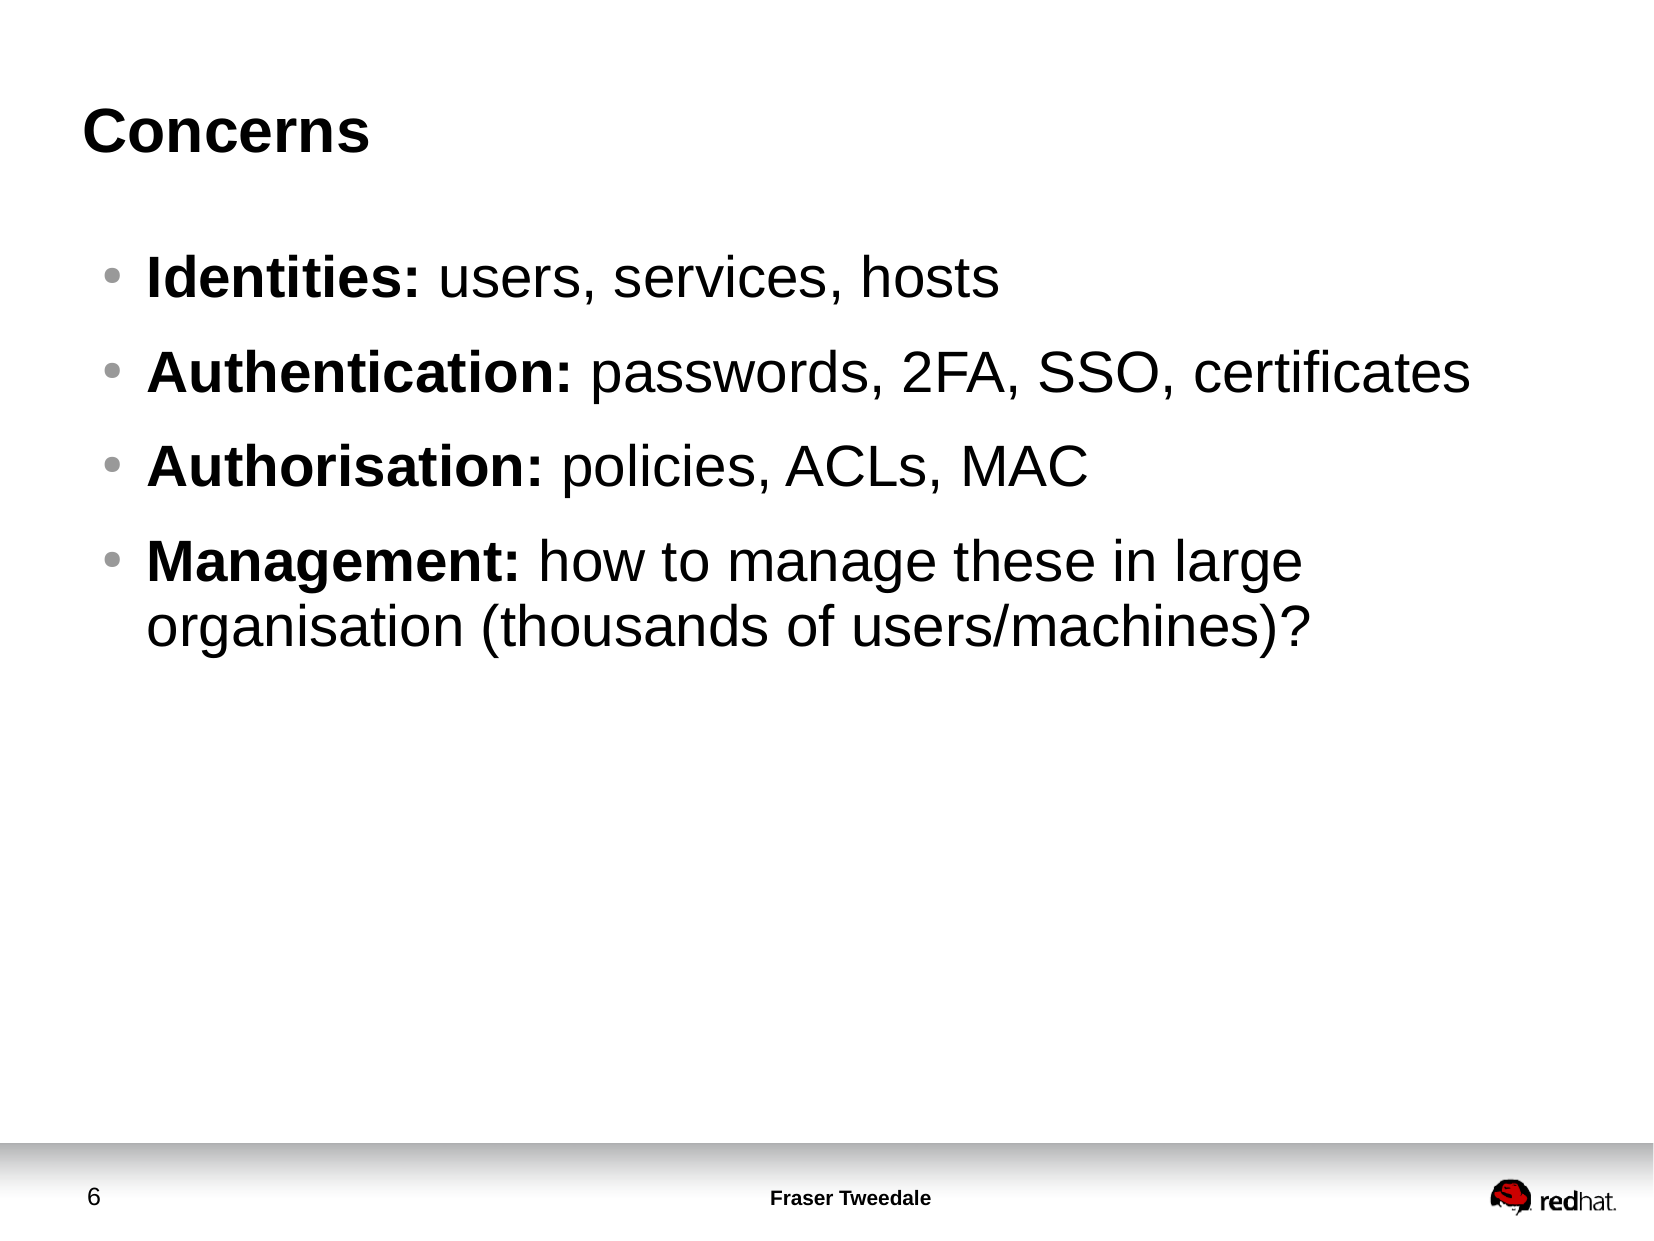

# Concerns
Identities: users, services, hosts
Authentication: passwords, 2FA, SSO, certificates
Authorisation: policies, ACLs, MAC
Management: how to manage these in large organisation (thousands of users/machines)?